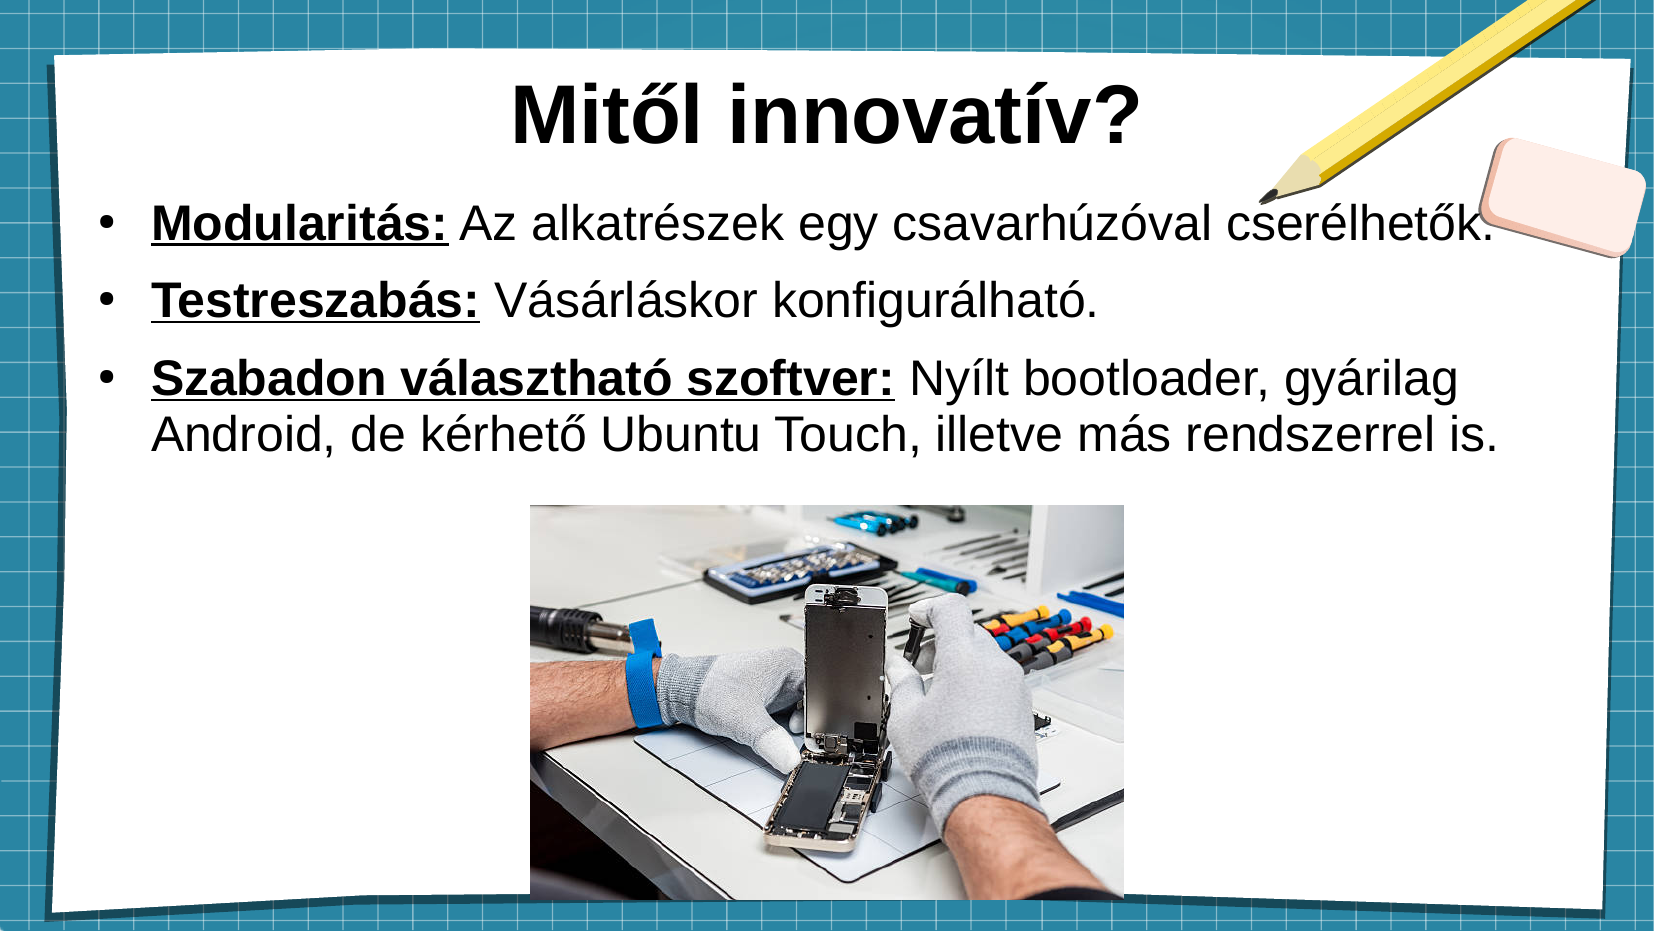

# Mitől innovatív?
Modularitás: Az alkatrészek egy csavarhúzóval cserélhetők.
Testreszabás: Vásárláskor konfigurálható.
Szabadon választható szoftver: Nyílt bootloader, gyárilag Android, de kérhető Ubuntu Touch, illetve más rendszerrel is.